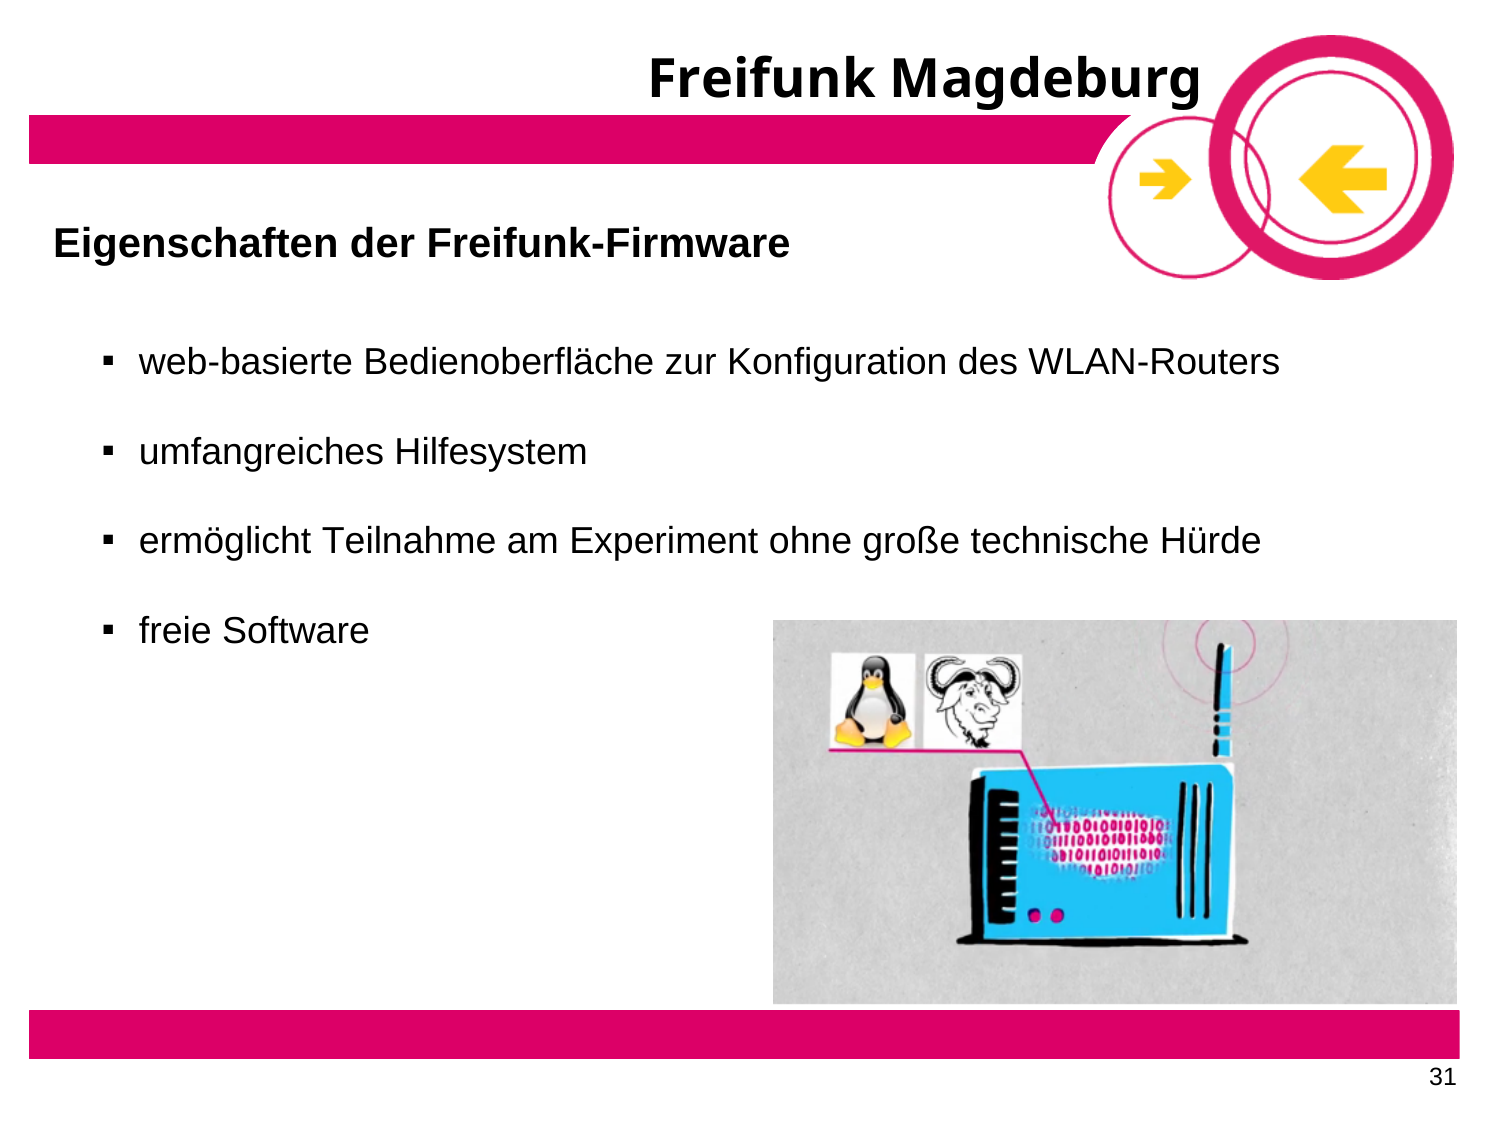

Eigenschaften der Freifunk-Firmware
web-basierte Bedienoberfläche zur Konfiguration des WLAN-Routers
umfangreiches Hilfesystem
ermöglicht Teilnahme am Experiment ohne große technische Hürde
freie Software
31